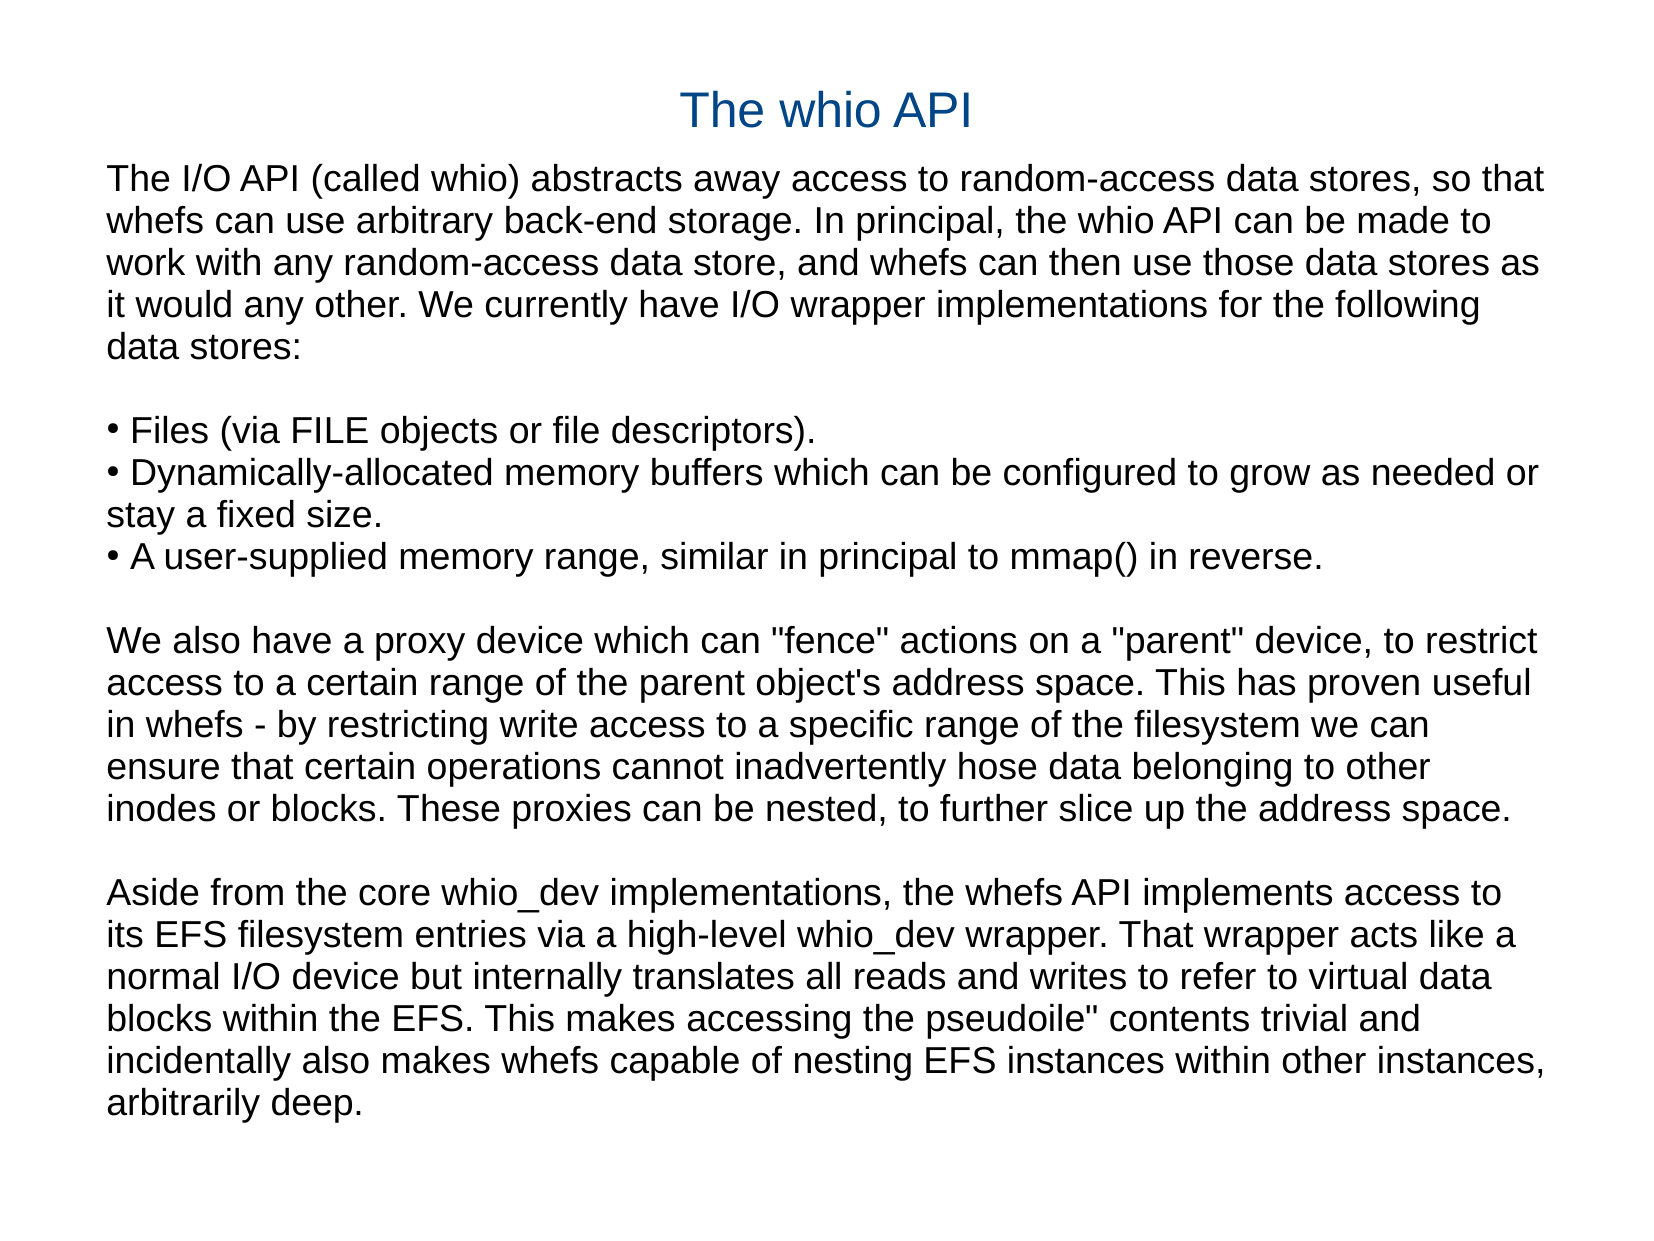

The whio API
The I/O API (called whio) abstracts away access to random-access data stores, so that whefs can use arbitrary back-end storage. In principal, the whio API can be made to work with any random-access data store, and whefs can then use those data stores as it would any other. We currently have I/O wrapper implementations for the following data stores:
 Files (via FILE objects or file descriptors).
 Dynamically-allocated memory buffers which can be configured to grow as needed or stay a fixed size.
 A user-supplied memory range, similar in principal to mmap() in reverse.
We also have a proxy device which can "fence" actions on a "parent" device, to restrict access to a certain range of the parent object's address space. This has proven useful in whefs - by restricting write access to a specific range of the filesystem we can ensure that certain operations cannot inadvertently hose data belonging to other inodes or blocks. These proxies can be nested, to further slice up the address space.
Aside from the core whio_dev implementations, the whefs API implements access to its EFS filesystem entries via a high-level whio_dev wrapper. That wrapper acts like a normal I/O device but internally translates all reads and writes to refer to virtual data blocks within the EFS. This makes accessing the pseudoile" contents trivial and incidentally also makes whefs capable of nesting EFS instances within other instances, arbitrarily deep.